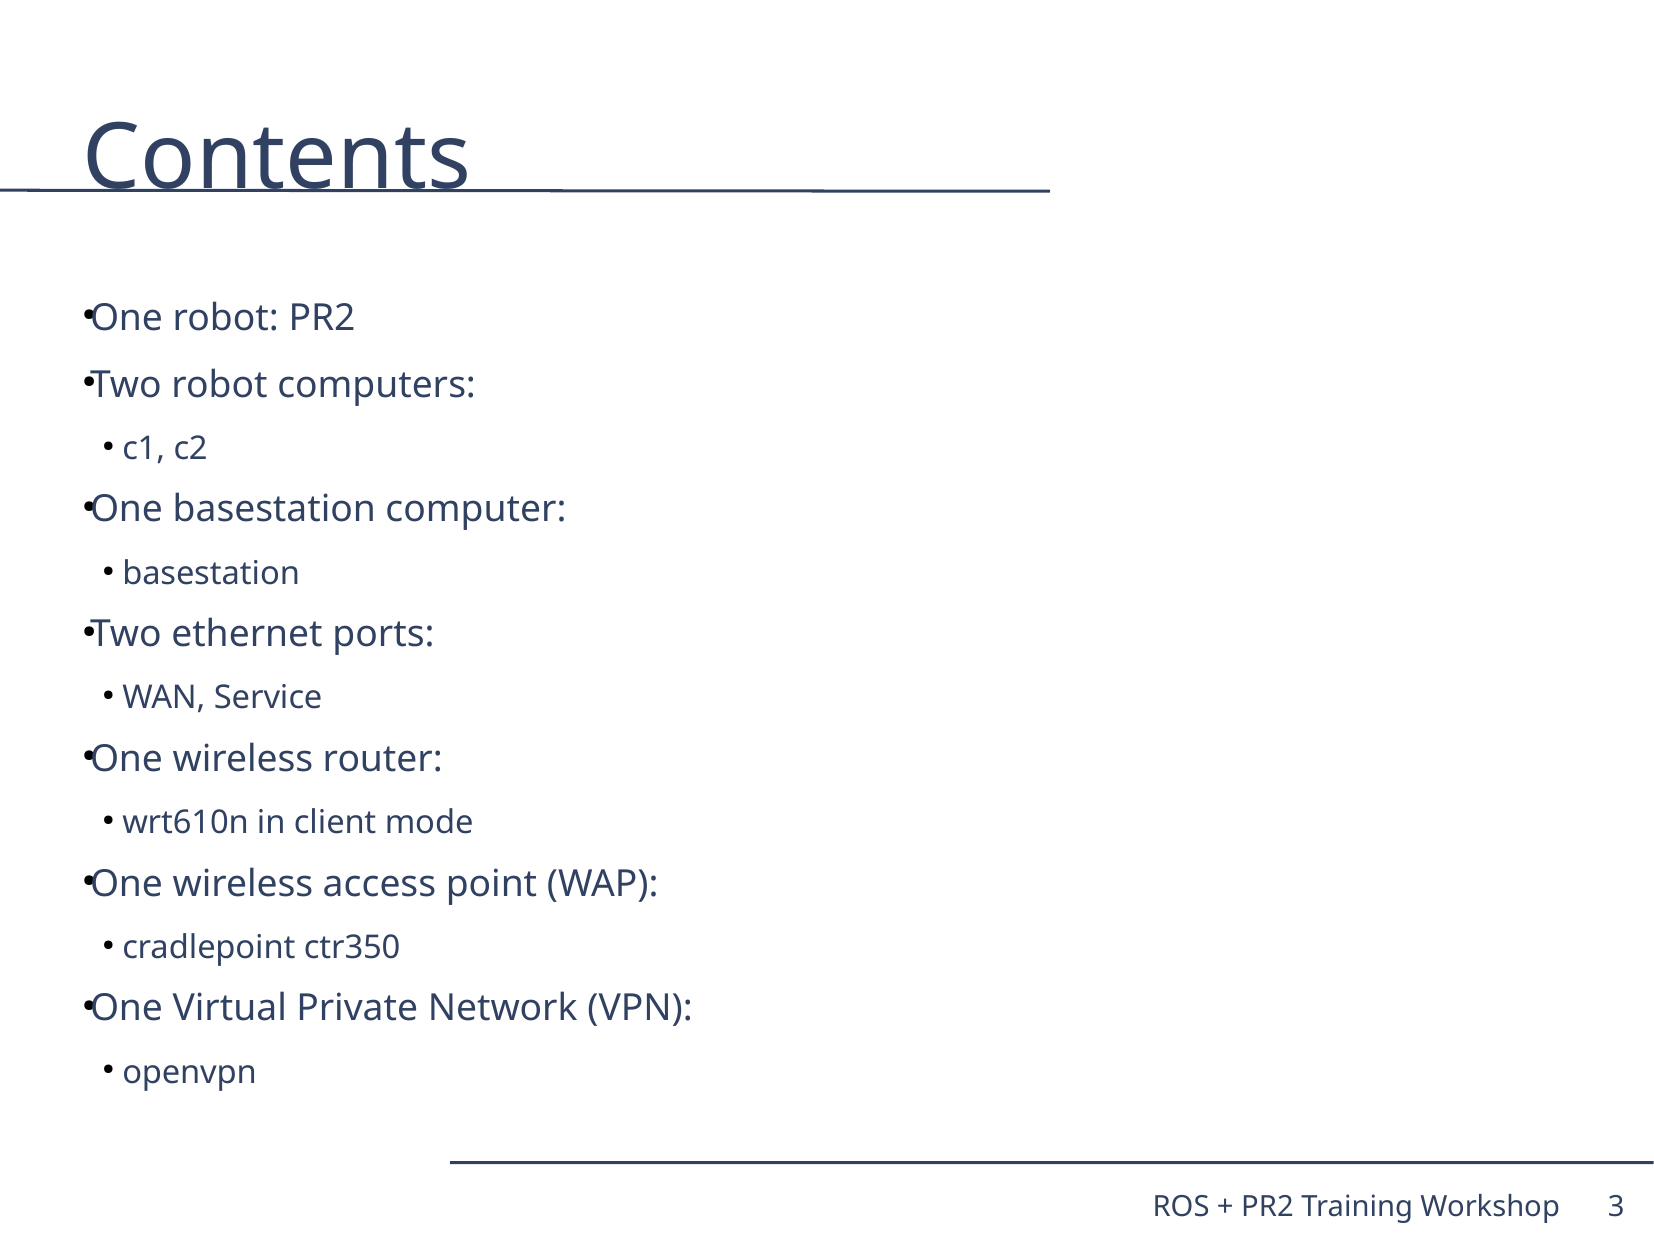

# Contents
One robot: PR2
Two robot computers:
c1, c2
One basestation computer:
basestation
Two ethernet ports:
WAN, Service
One wireless router:
wrt610n in client mode
One wireless access point (WAP):
cradlepoint ctr350
One Virtual Private Network (VPN):
openvpn